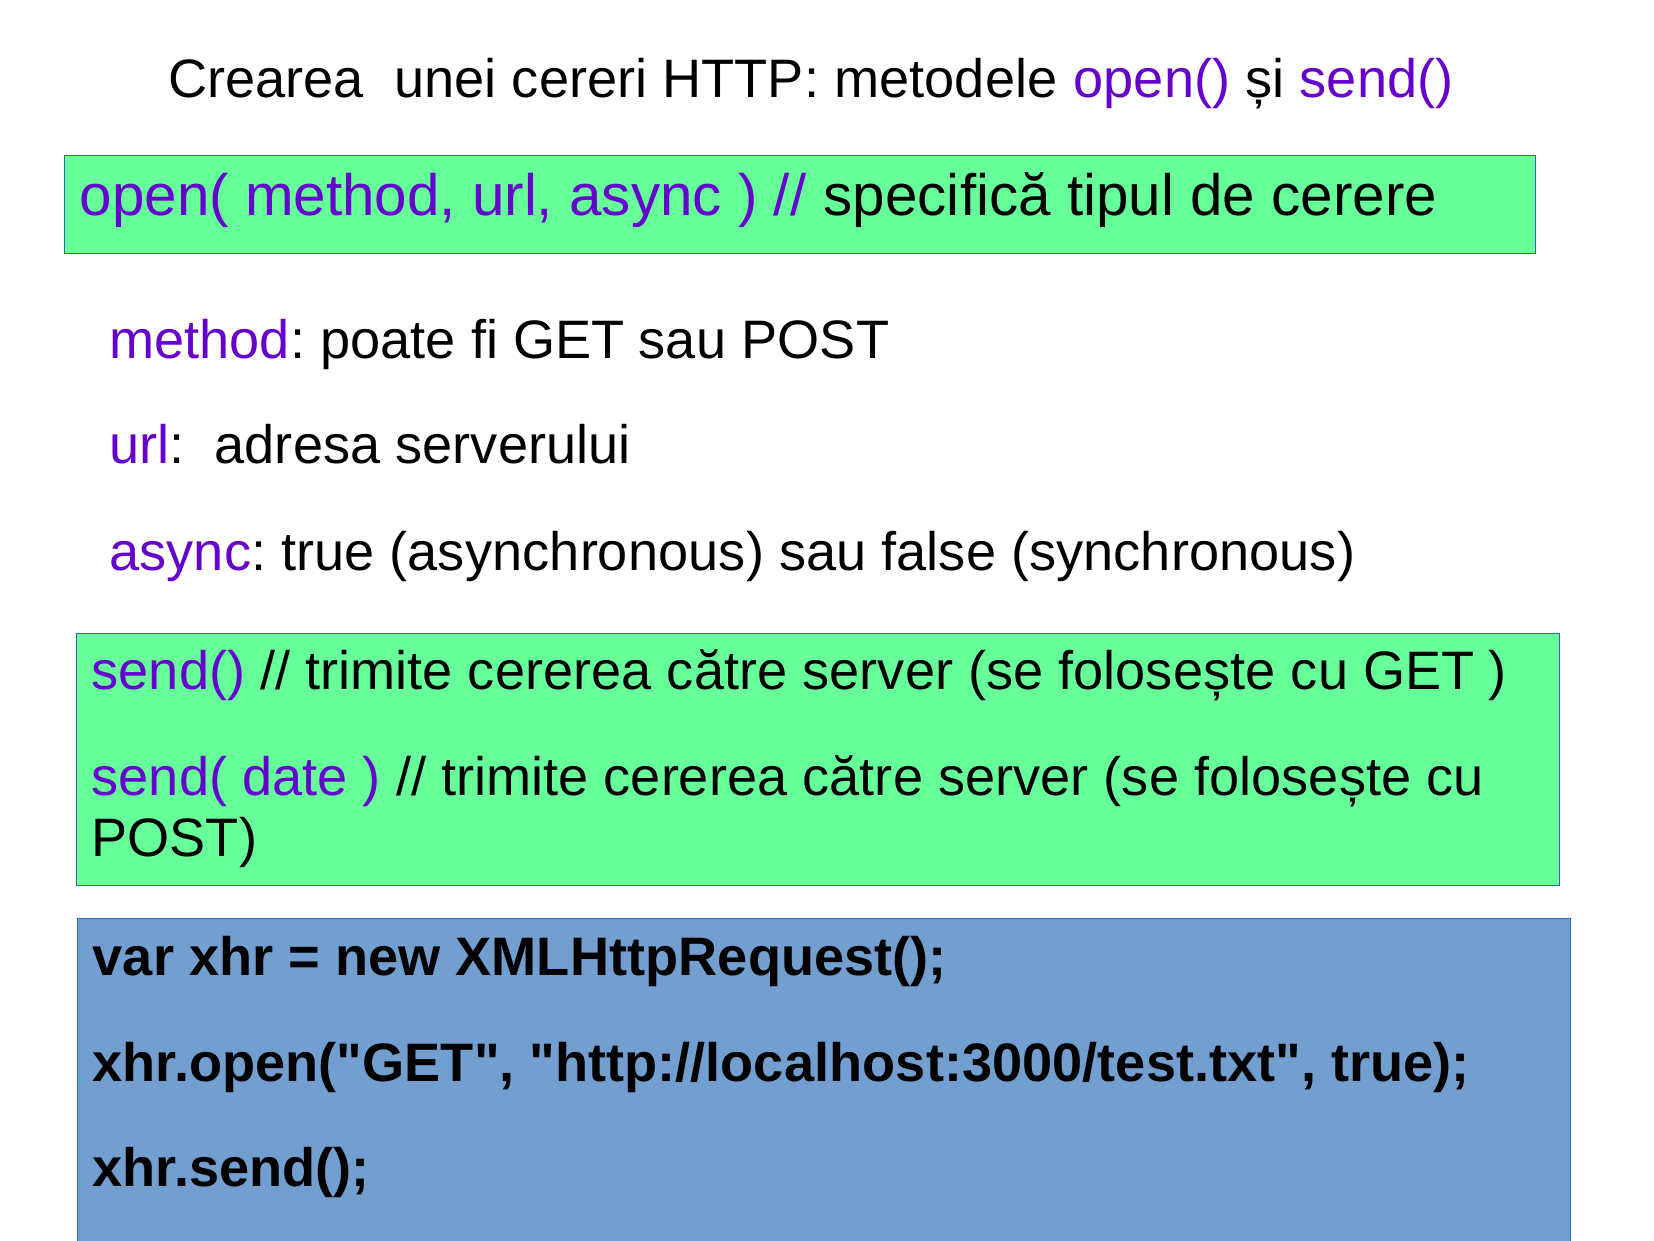

Crearea unei cereri HTTP: metodele open() și send()
open( method, url, async ) // specifică tipul de cerere
method: poate fi GET sau POST
url: adresa serverului
async: true (asynchronous) sau false (synchronous)
send() // trimite cererea către server (se folosește cu GET )
send( date ) // trimite cererea către server (se folosește cu POST)
var xhr = new XMLHttpRequest();
xhr.open("GET", "http://localhost:3000/test.txt", true);
xhr.send();